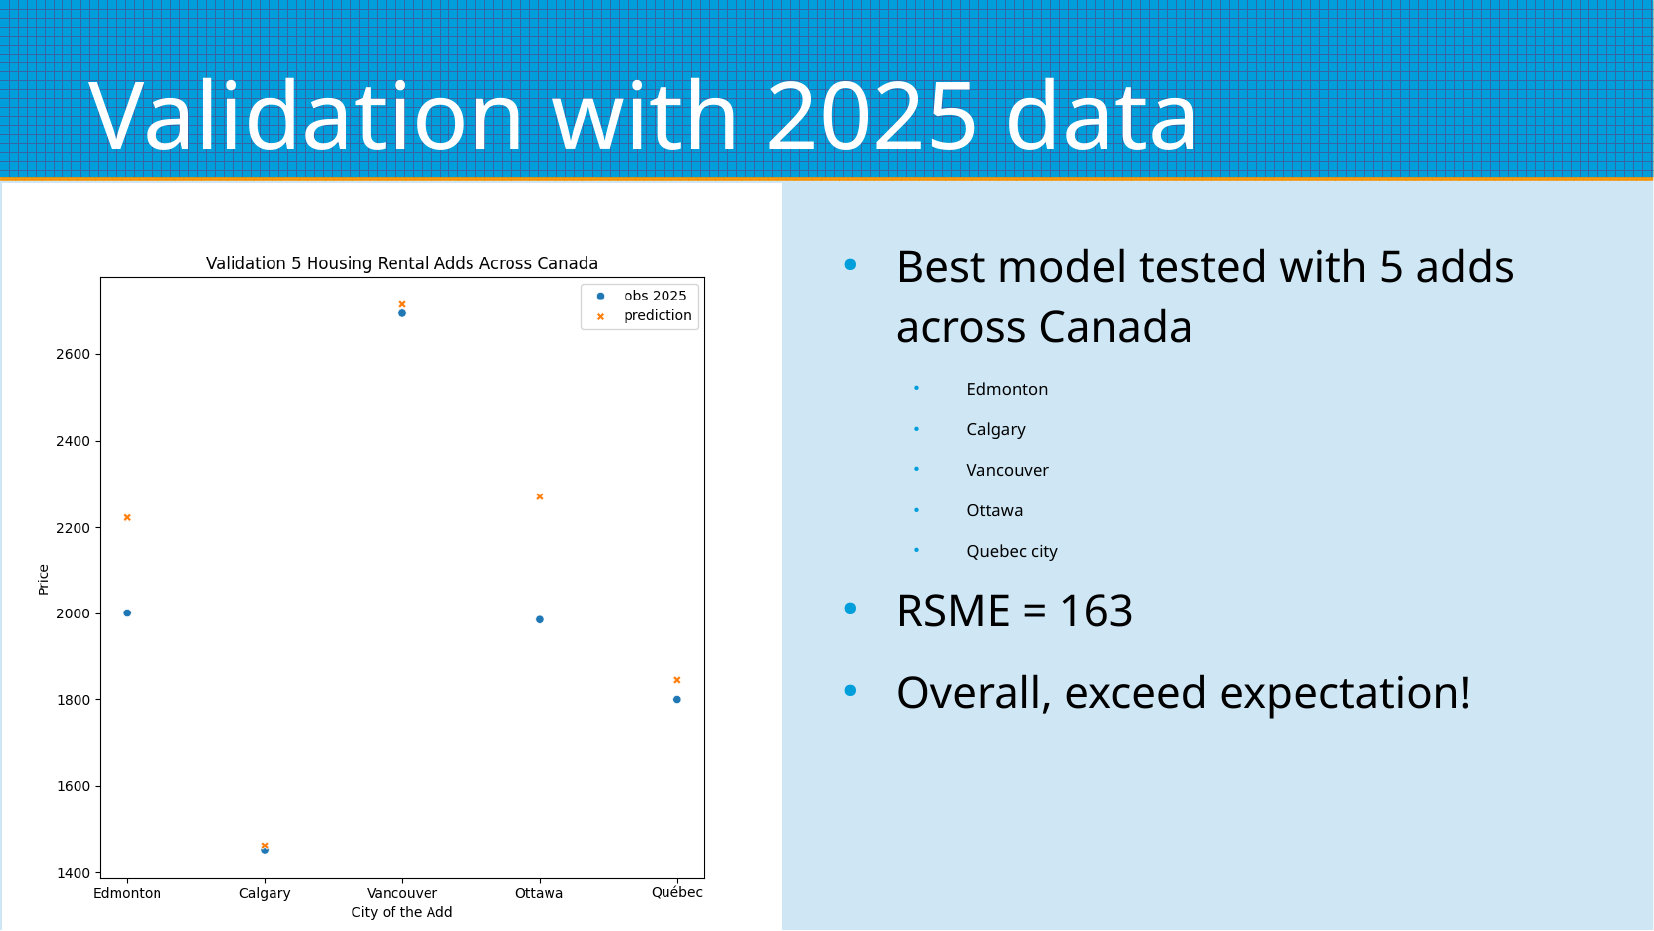

# Validation with 2025 data
Best model tested with 5 adds across Canada
Edmonton
Calgary
Vancouver
Ottawa
Quebec city
RSME = 163
Overall, exceed expectation!